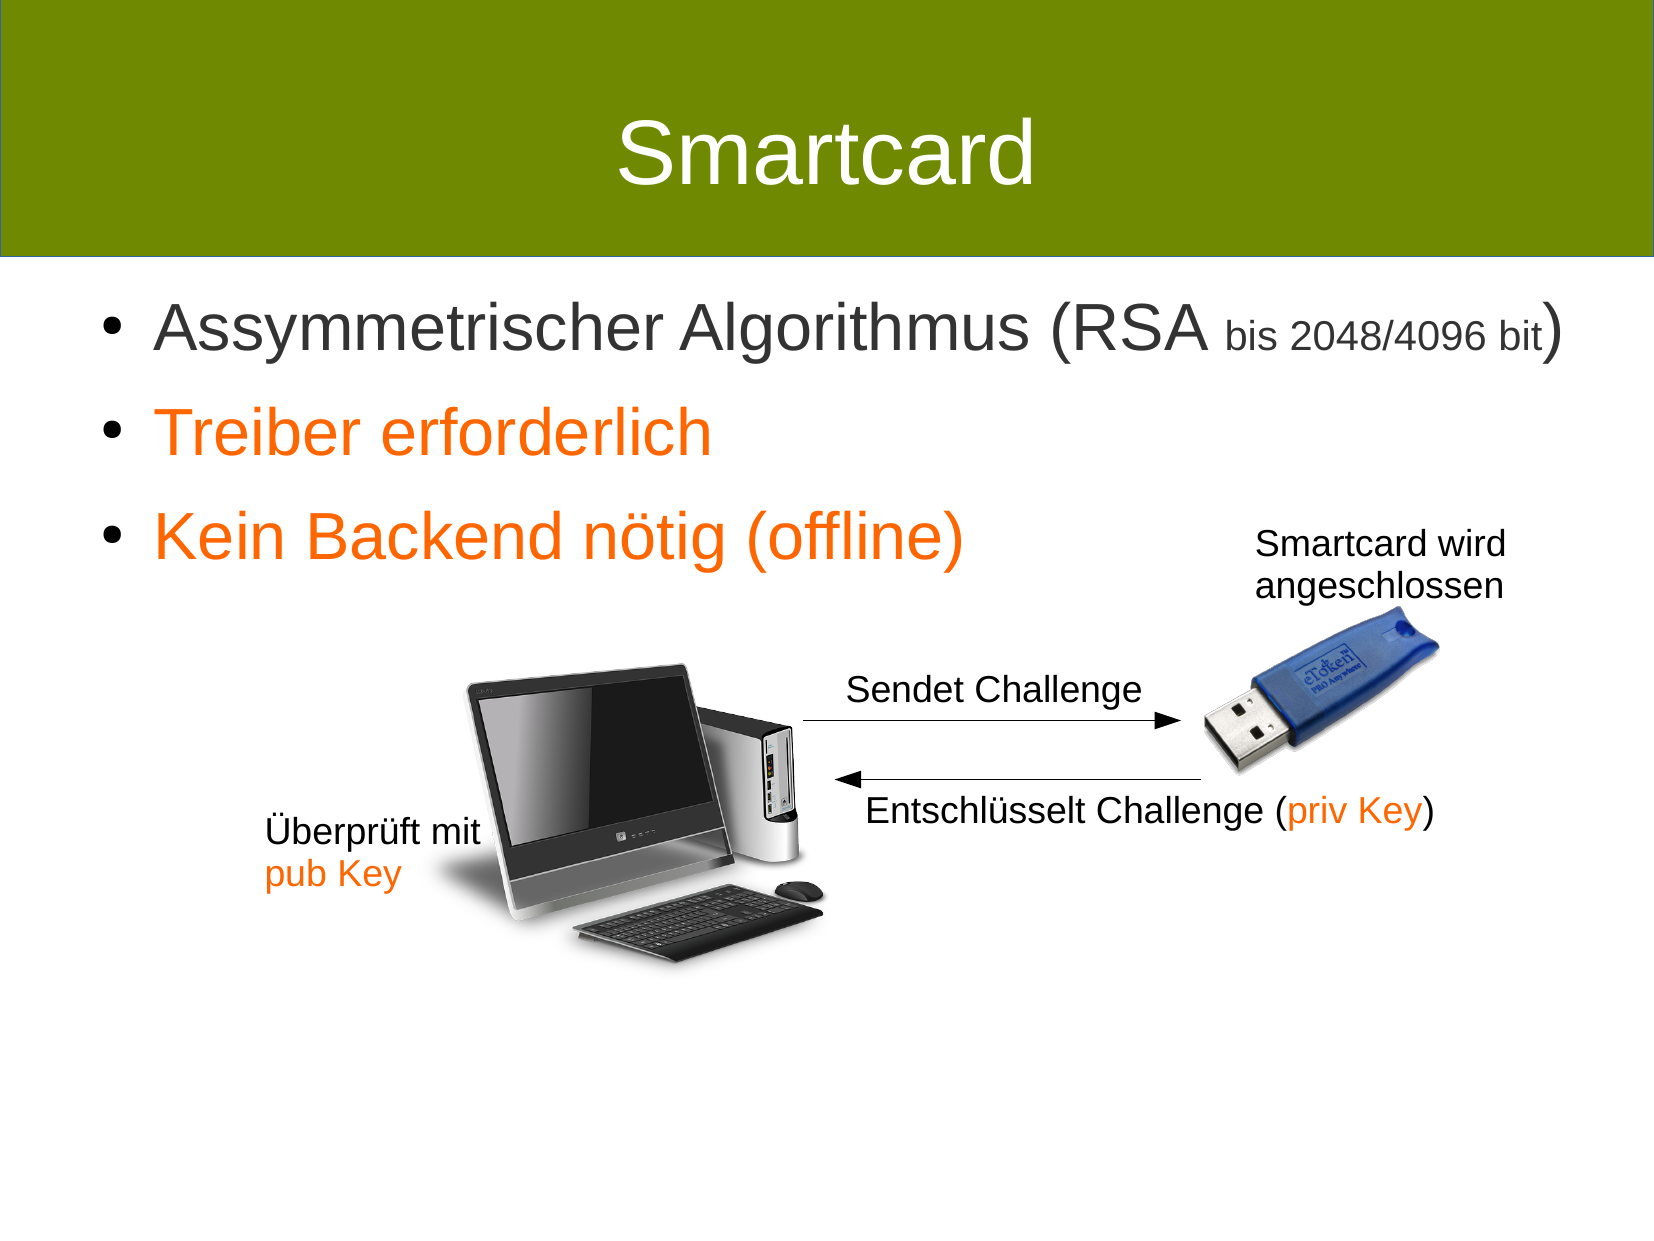

# Smartcard
Assymmetrischer Algorithmus (RSA bis 2048/4096 bit)
Treiber erforderlich
Kein Backend nötig (offline)
Smartcard wird
angeschlossen
Sendet Challenge
Entschlüsselt Challenge (priv Key)
Überprüft mit
pub Key